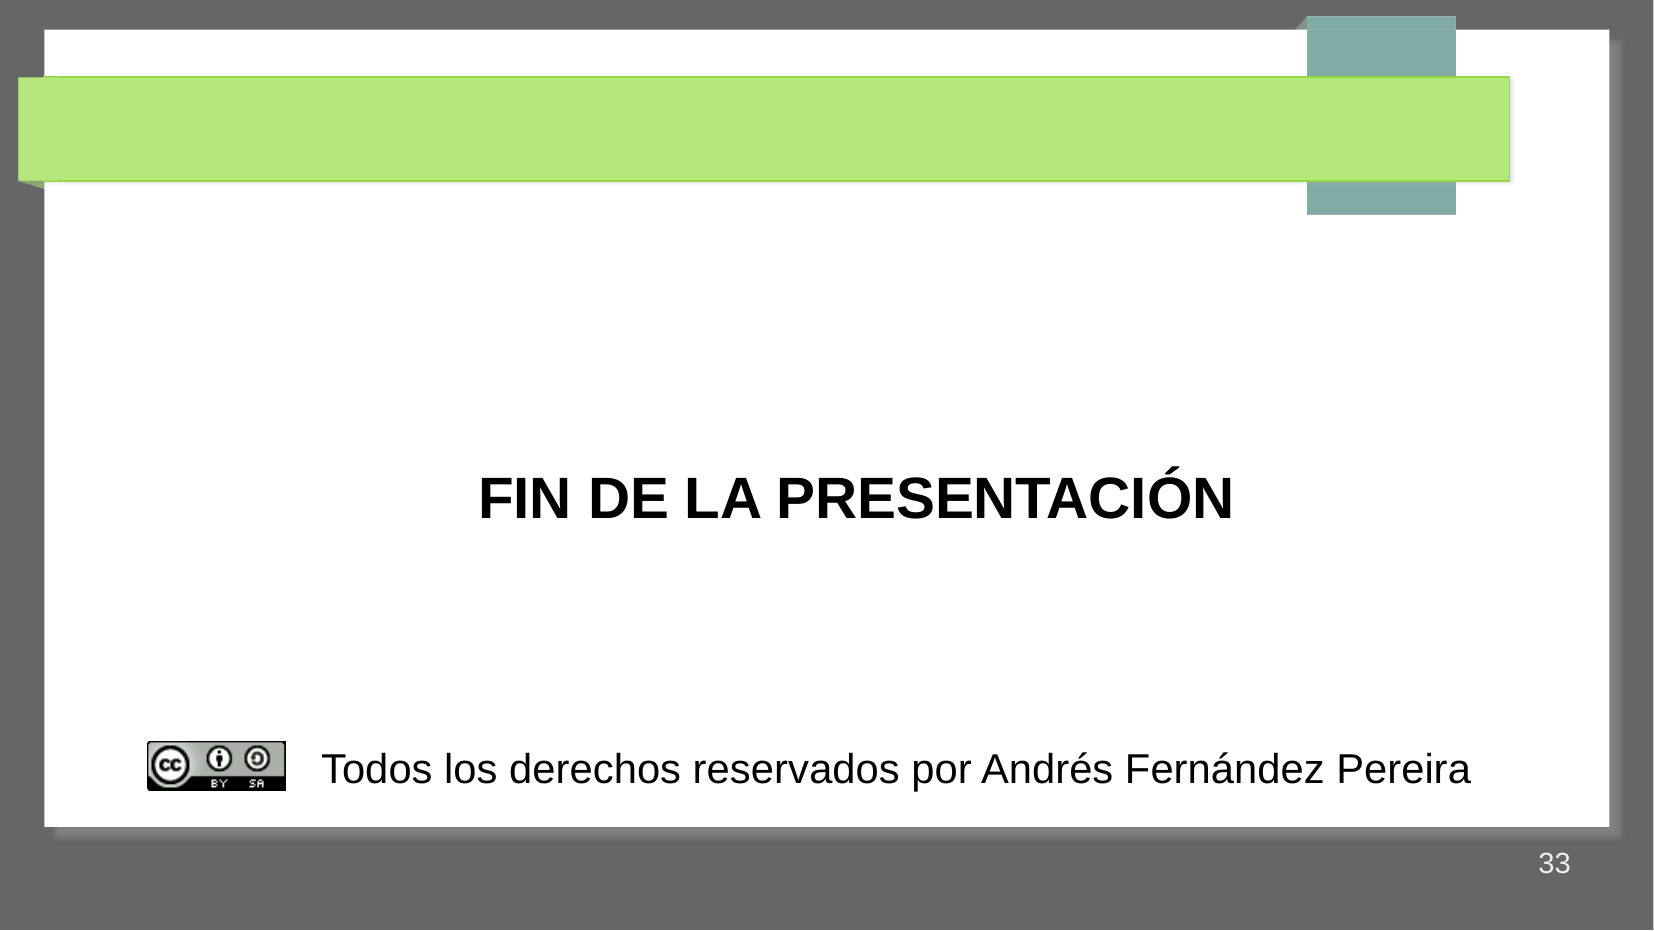

# FIN DE LA PRESENTACIÓN
Todos los derechos reservados por Andrés Fernández Pereira
33